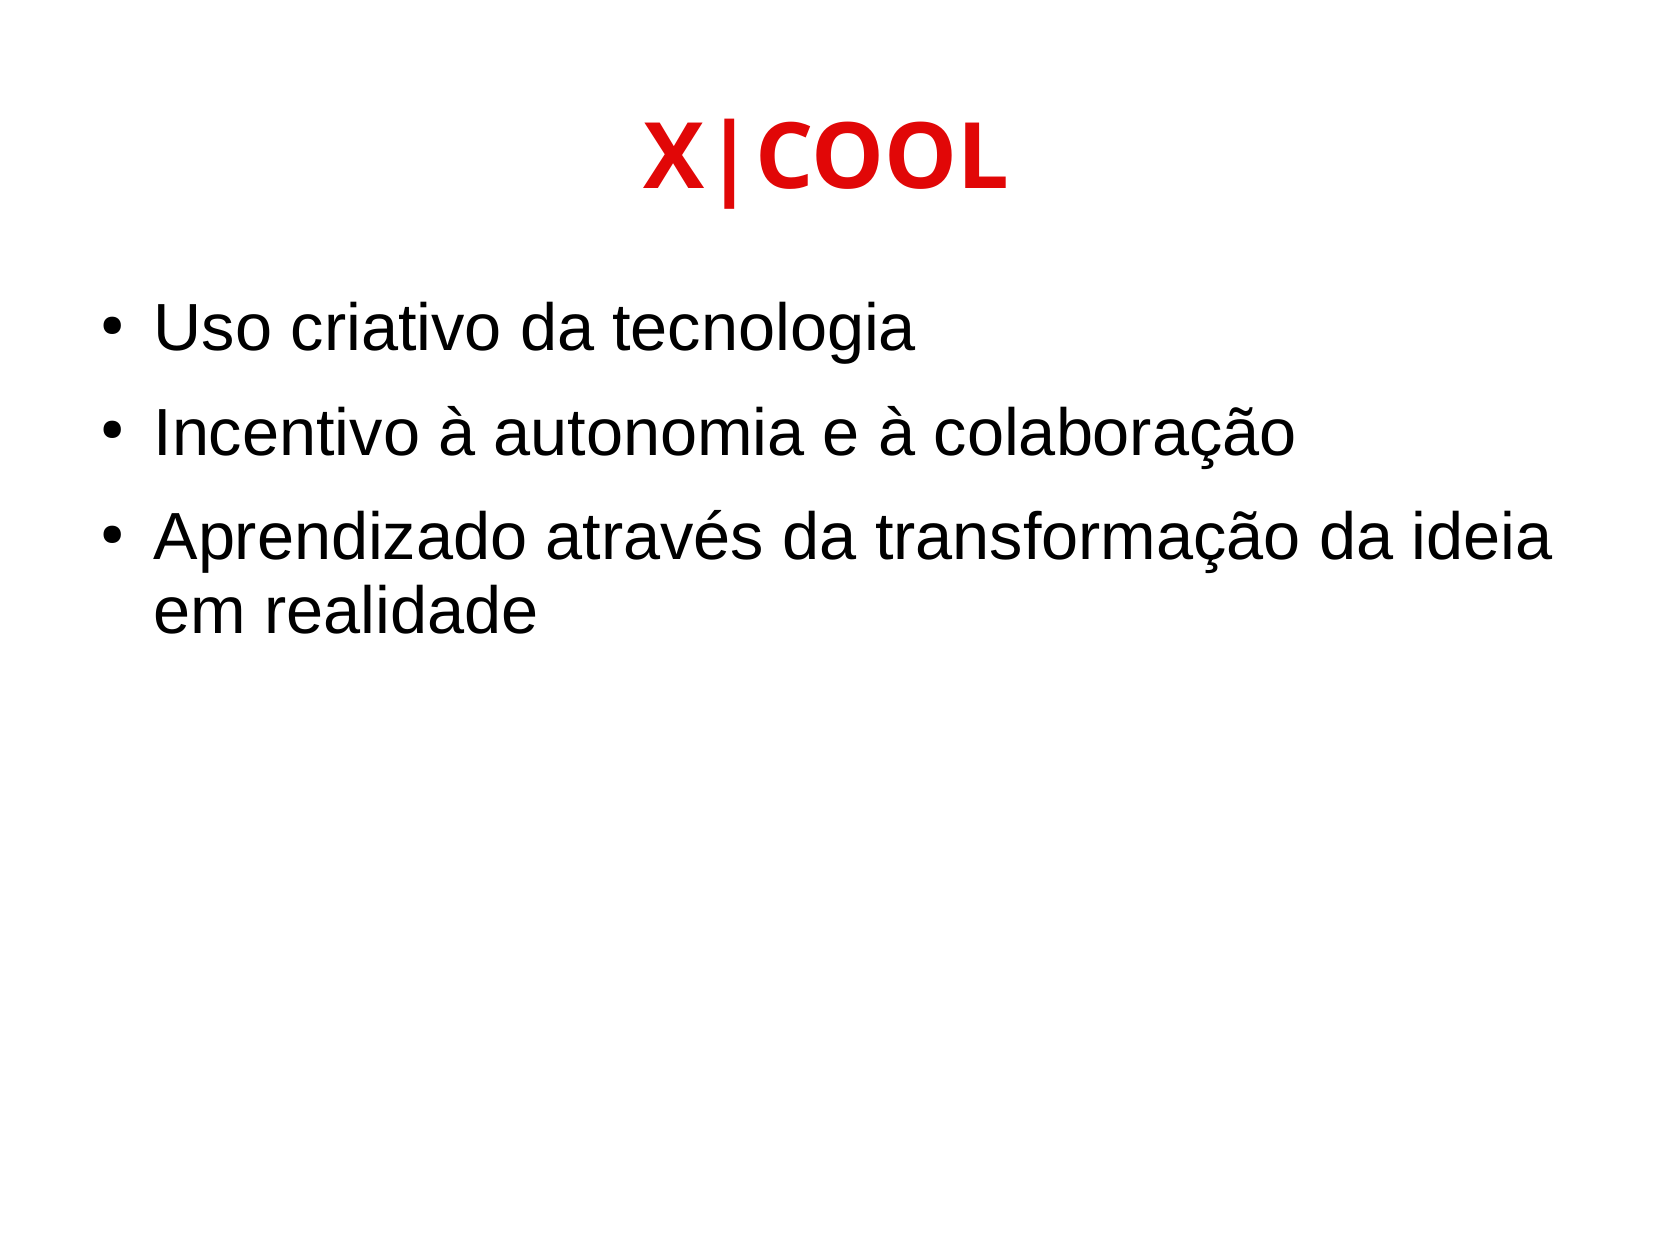

# X|COOL
Uso criativo da tecnologia
Incentivo à autonomia e à colaboração
Aprendizado através da transformação da ideia em realidade